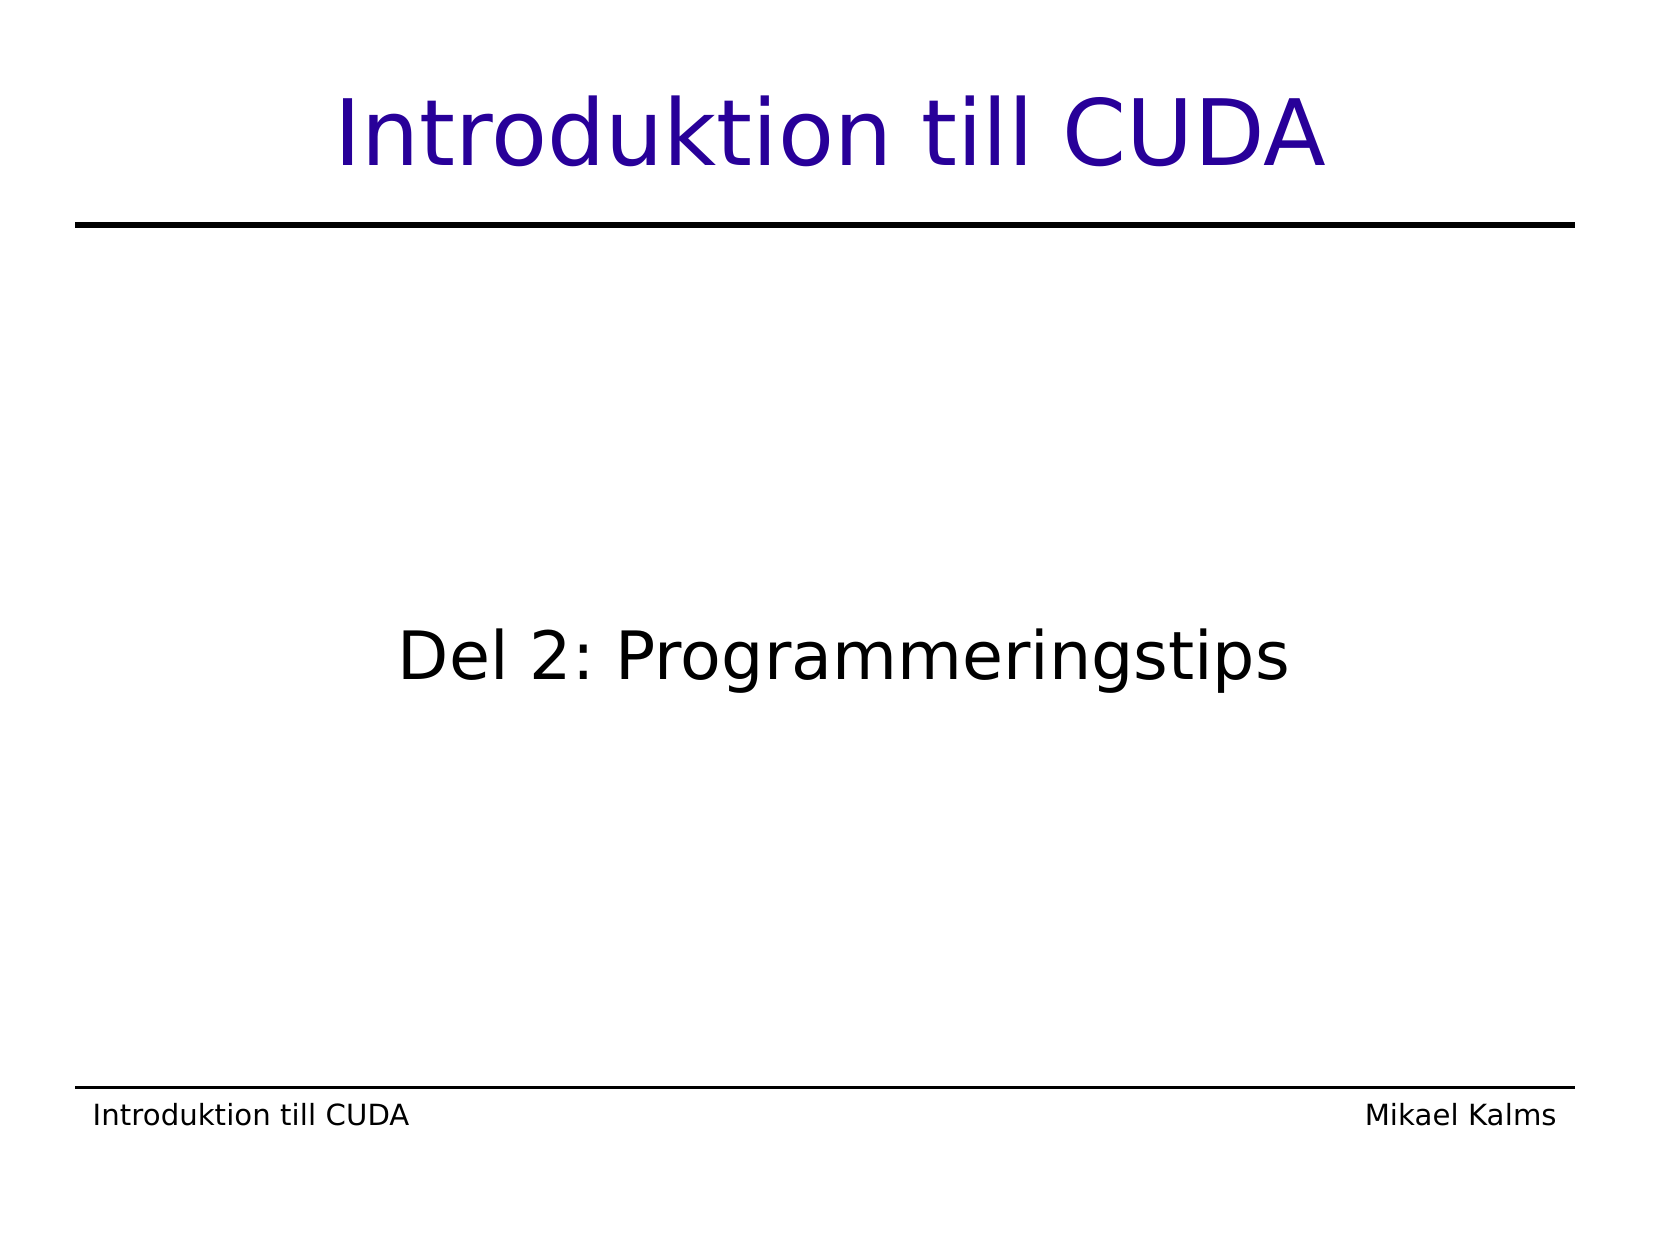

# Introduktion till CUDA
Del 2: Programmeringstips
Introduktion till CUDA
Mikael Kalms